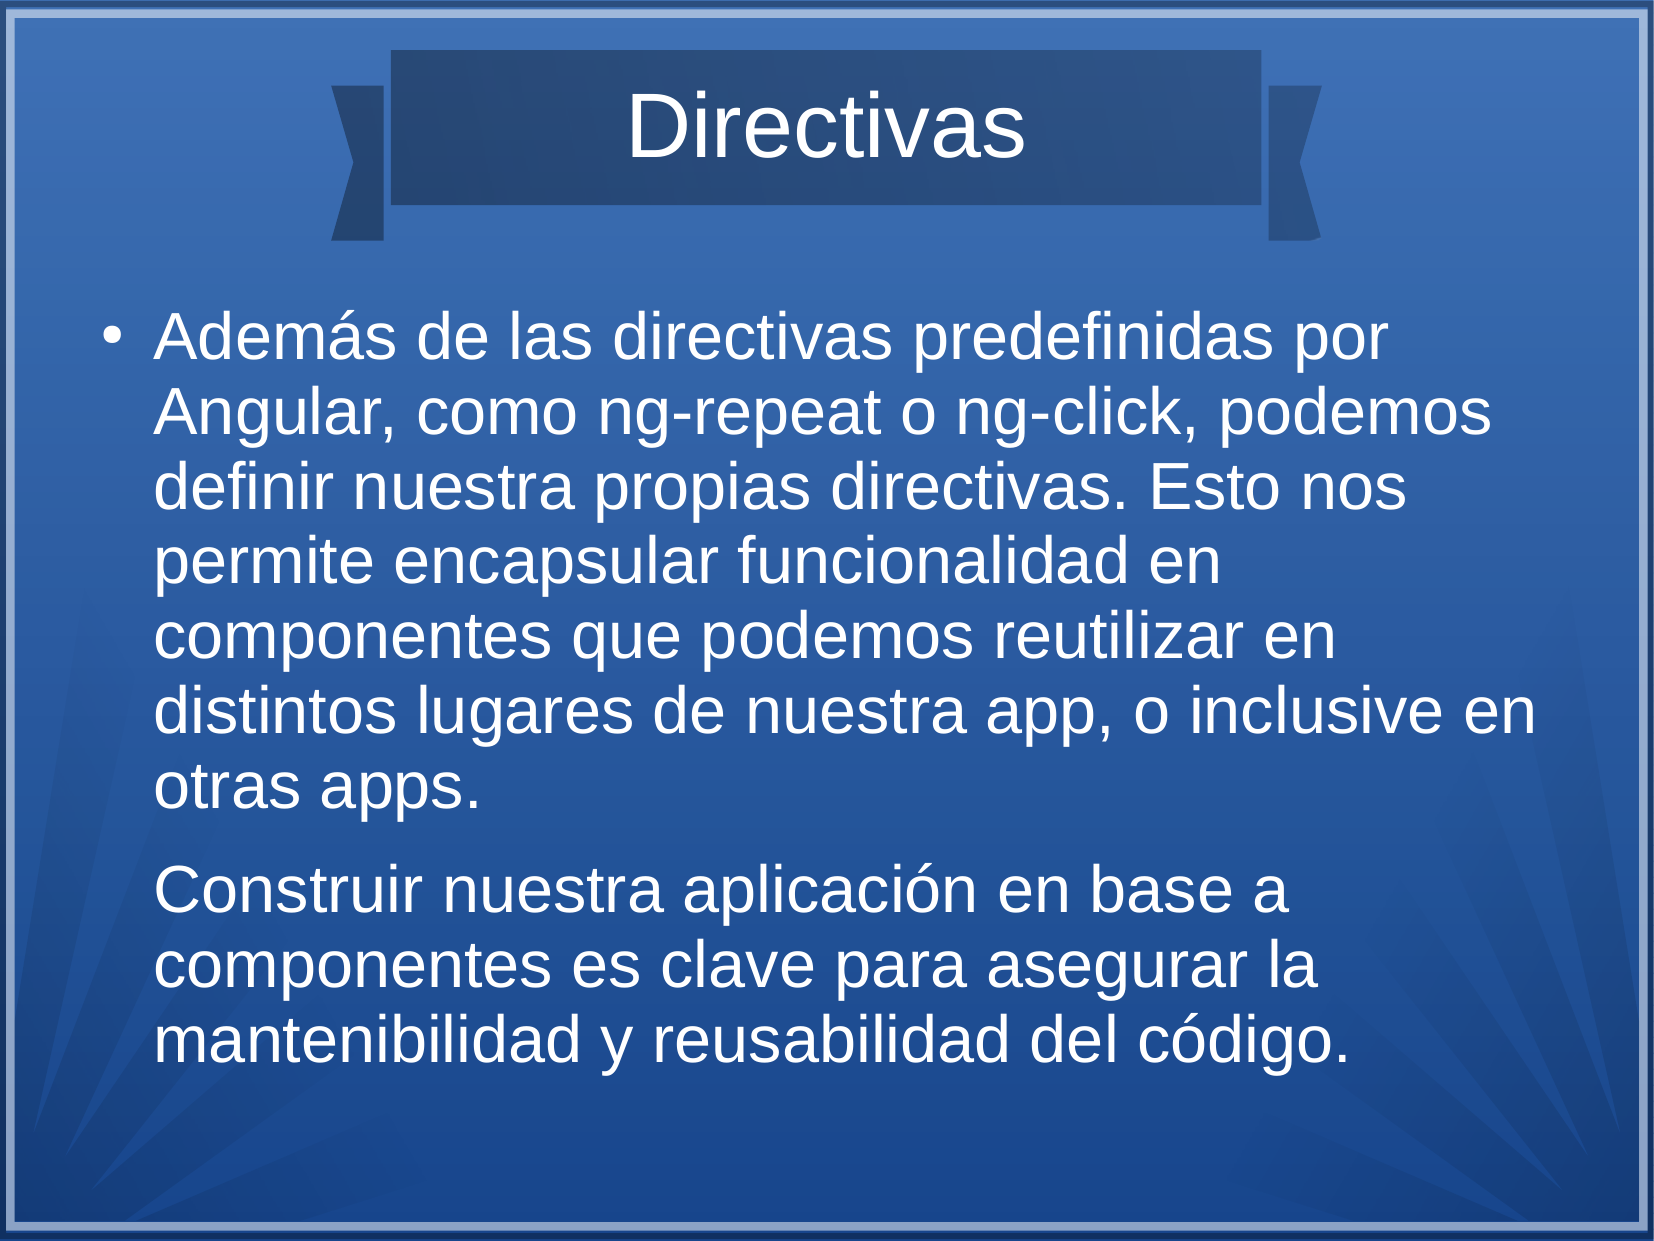

# Directivas
Además de las directivas predefinidas por Angular, como ng-repeat o ng-click, podemos definir nuestra propias directivas. Esto nos permite encapsular funcionalidad en componentes que podemos reutilizar en distintos lugares de nuestra app, o inclusive en otras apps.
Construir nuestra aplicación en base a componentes es clave para asegurar la mantenibilidad y reusabilidad del código.